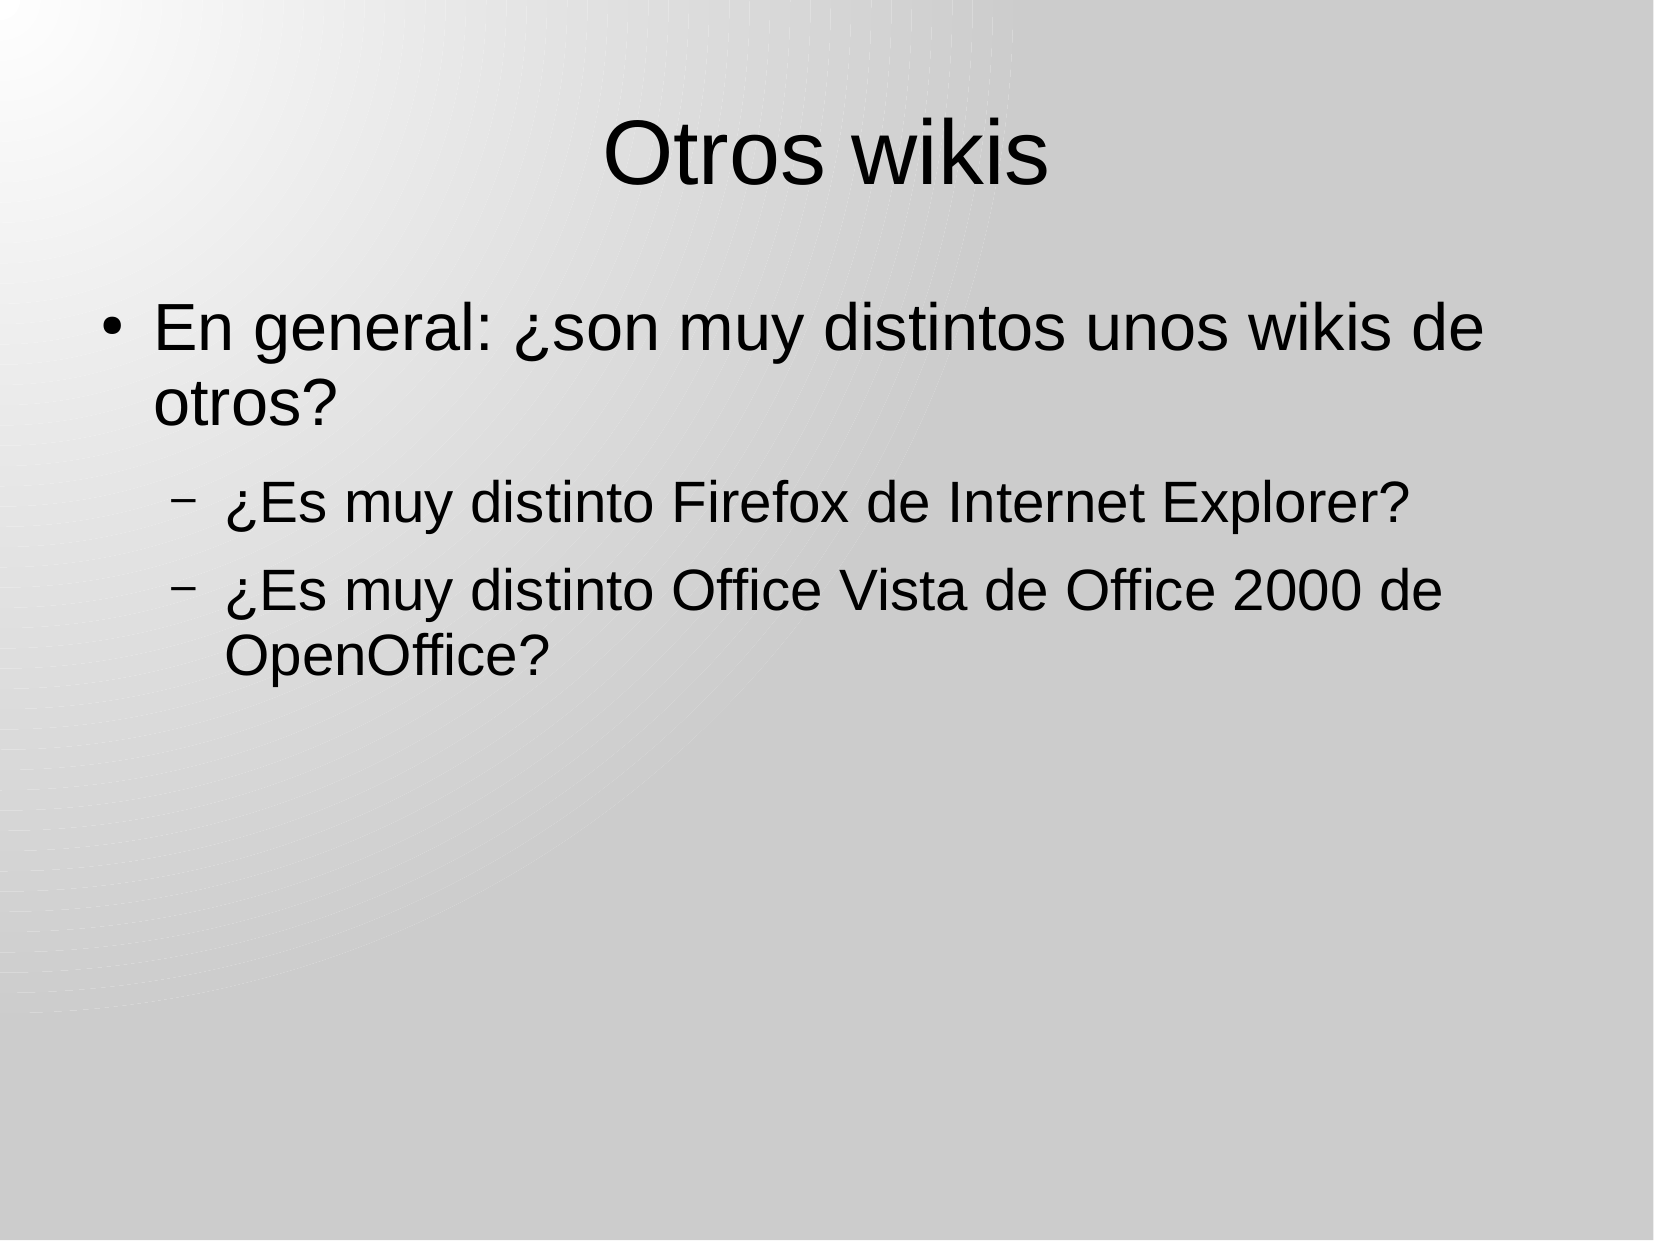

# Otros wikis
En general: ¿son muy distintos unos wikis de otros?
¿Es muy distinto Firefox de Internet Explorer?
¿Es muy distinto Office Vista de Office 2000 de OpenOffice?